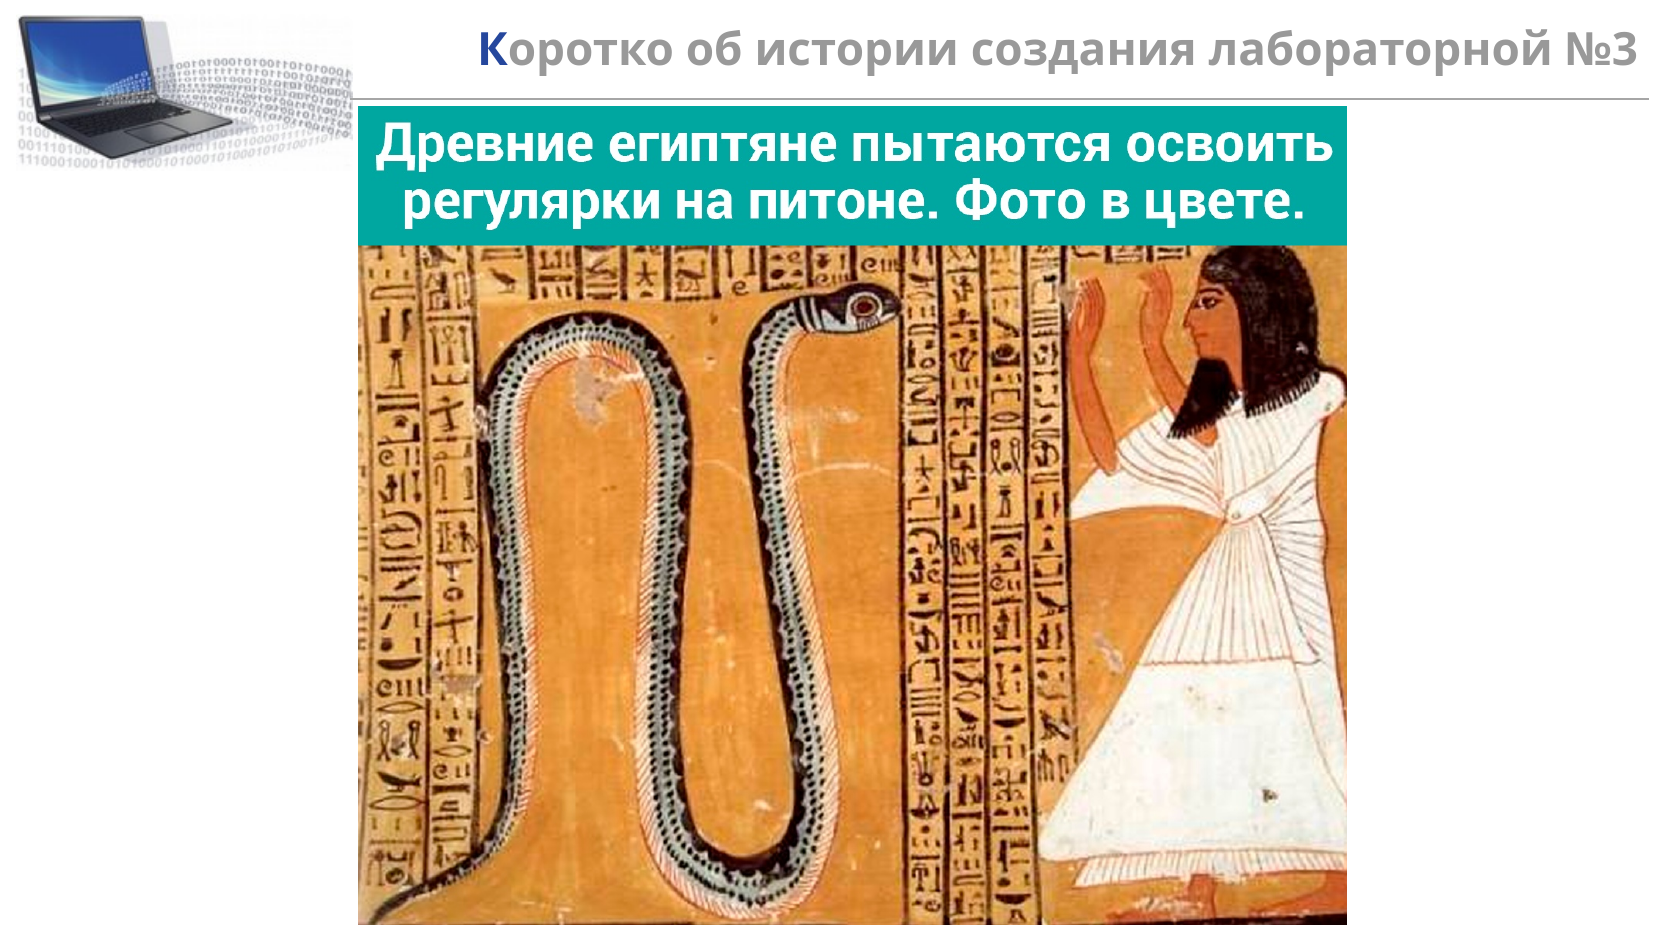

# Коротко об истории создания лабораторной №3